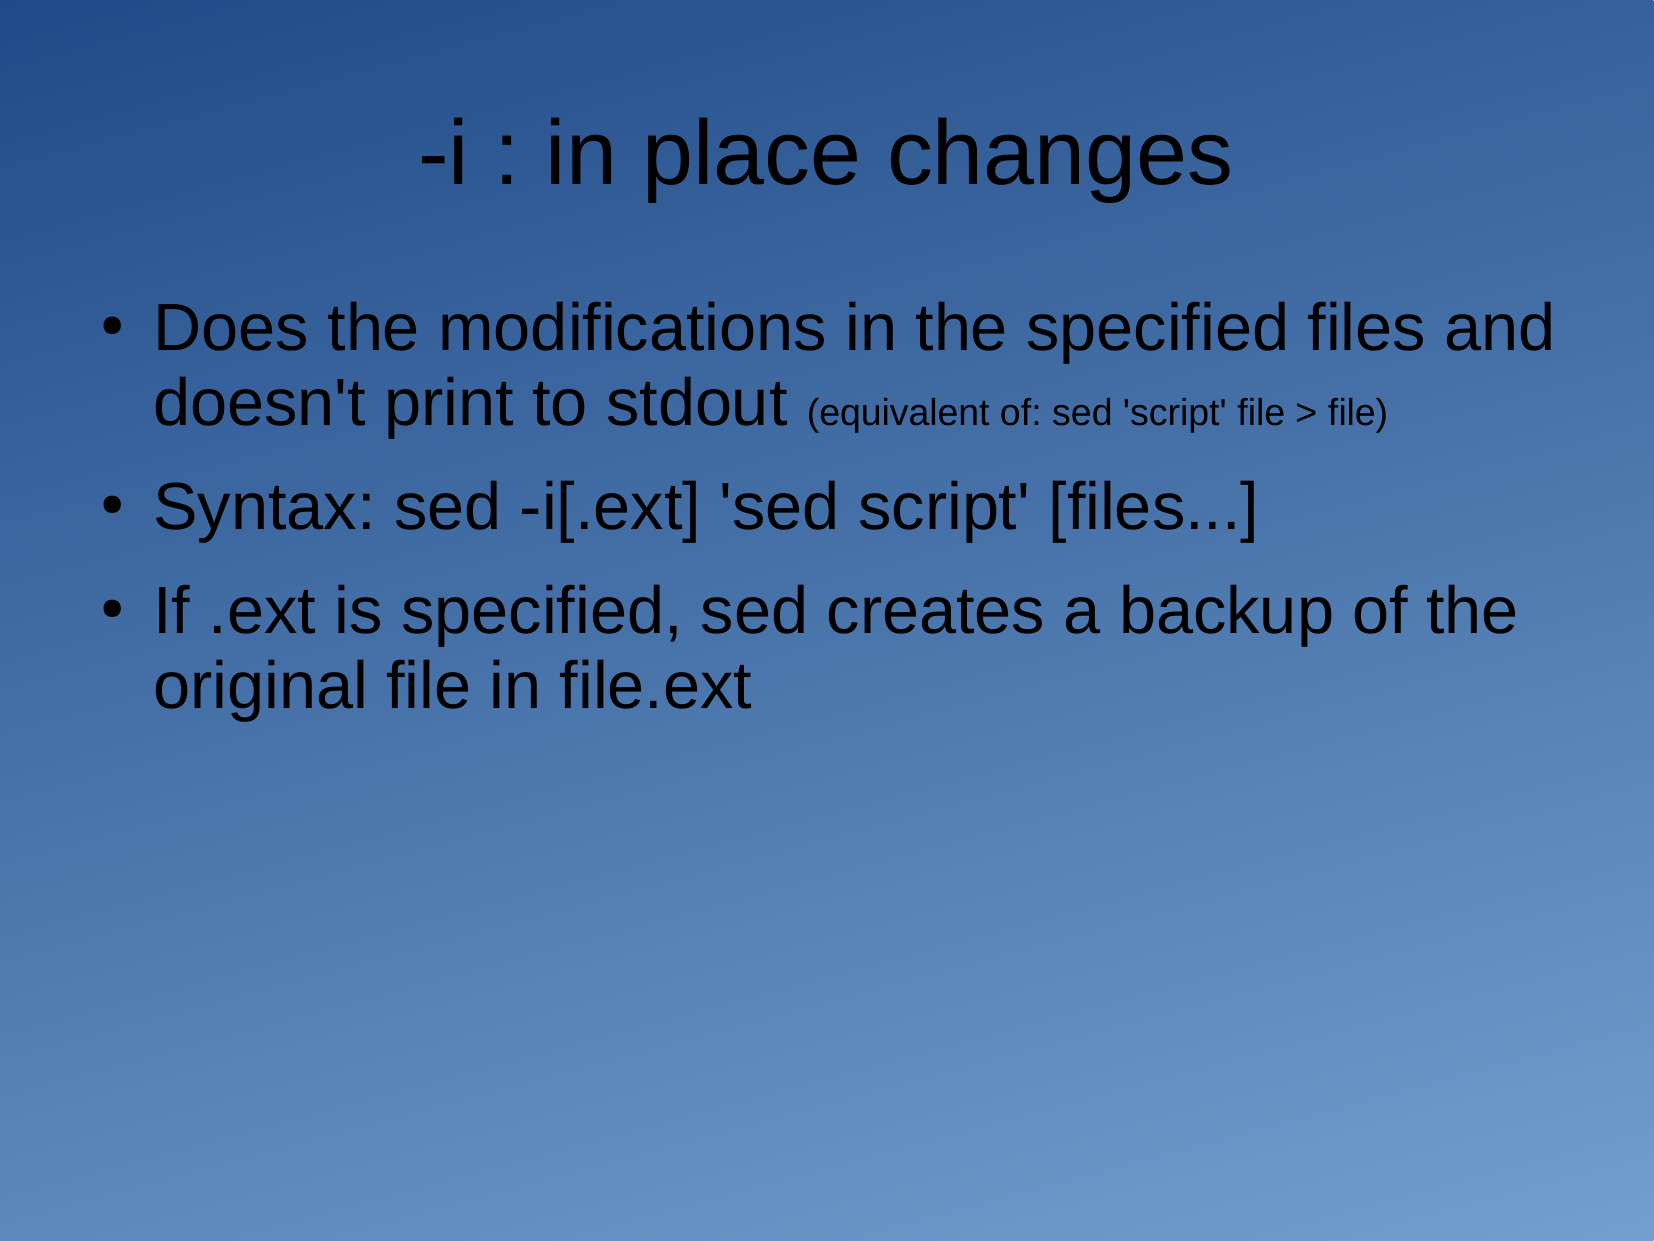

# -i : in place changes
Does the modifications in the specified files and doesn't print to stdout (equivalent of: sed 'script' file > file)
Syntax: sed -i[.ext] 'sed script' [files...]
If .ext is specified, sed creates a backup of the original file in file.ext